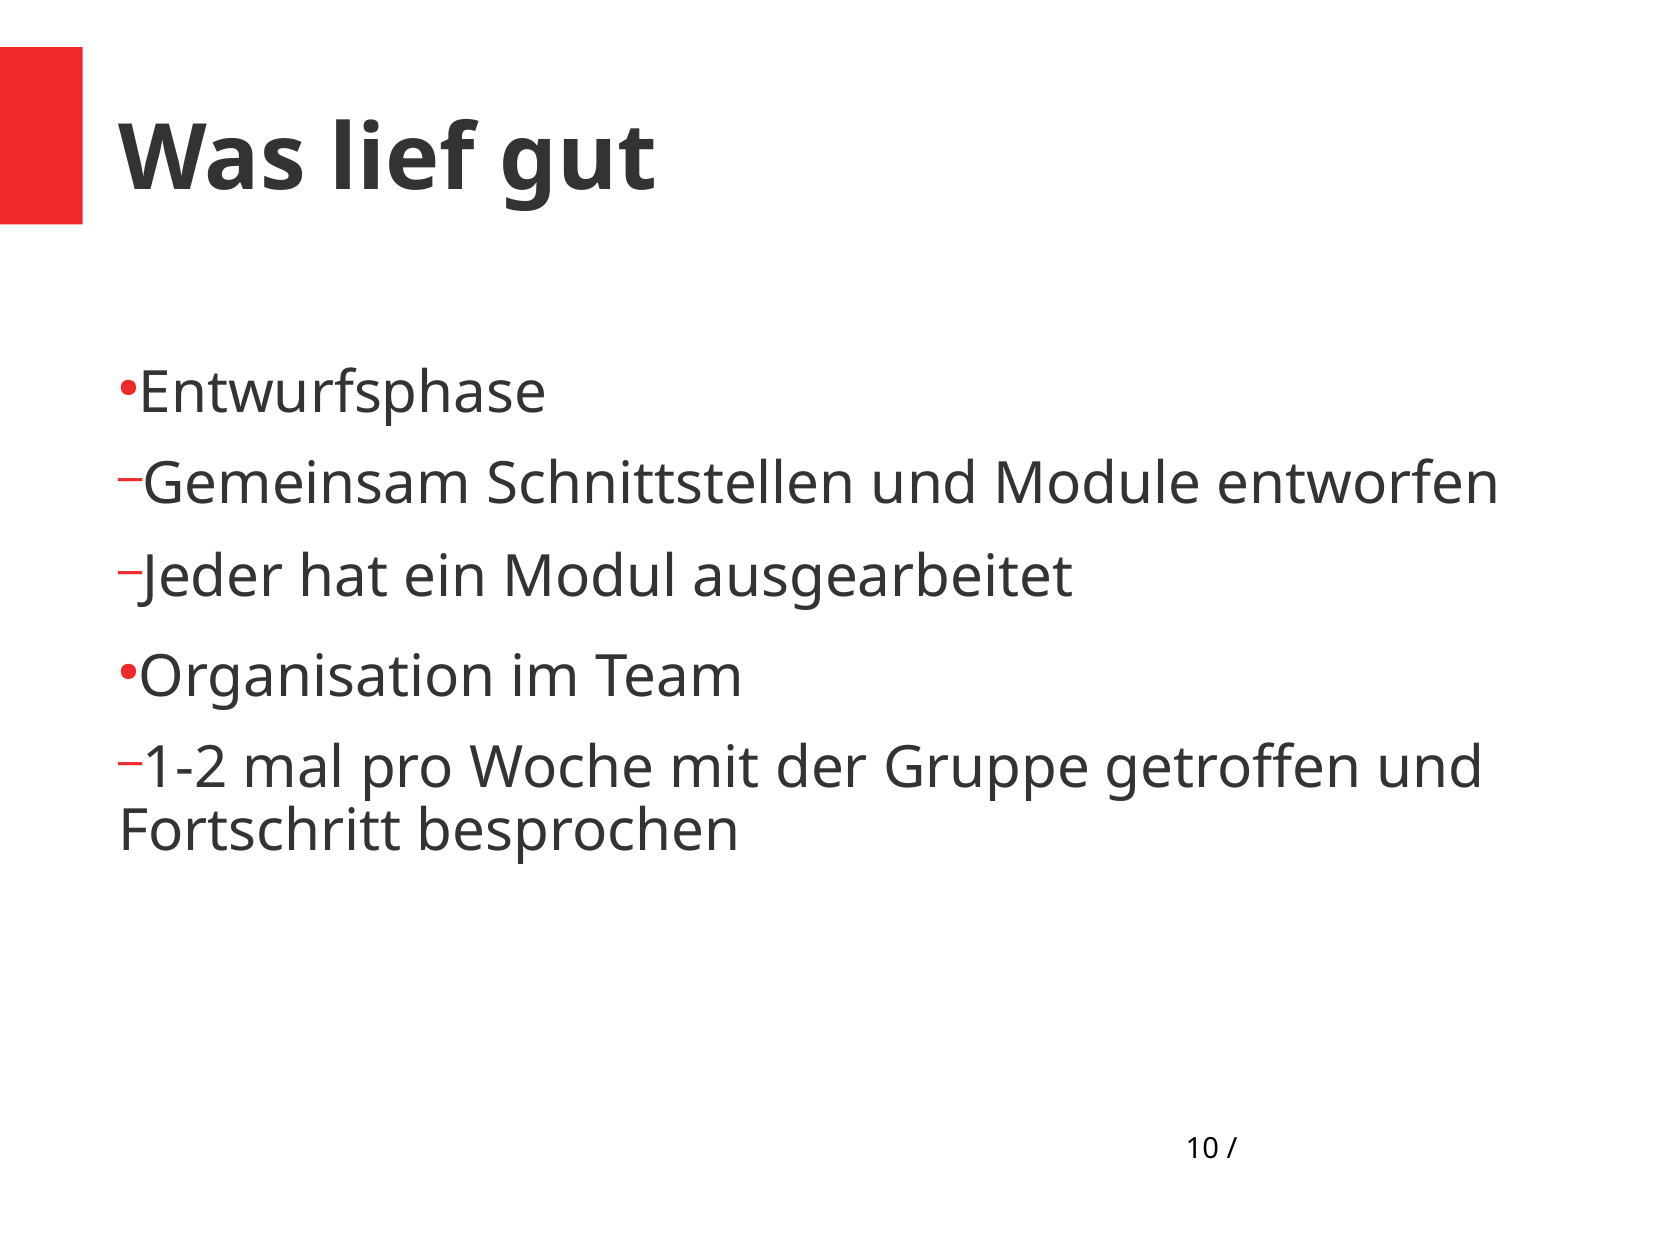

# Was lief gut
Entwurfsphase
Gemeinsam Schnittstellen und Module entworfen
Jeder hat ein Modul ausgearbeitet
Organisation im Team
1-2 mal pro Woche mit der Gruppe getroffen und Fortschritt besprochen